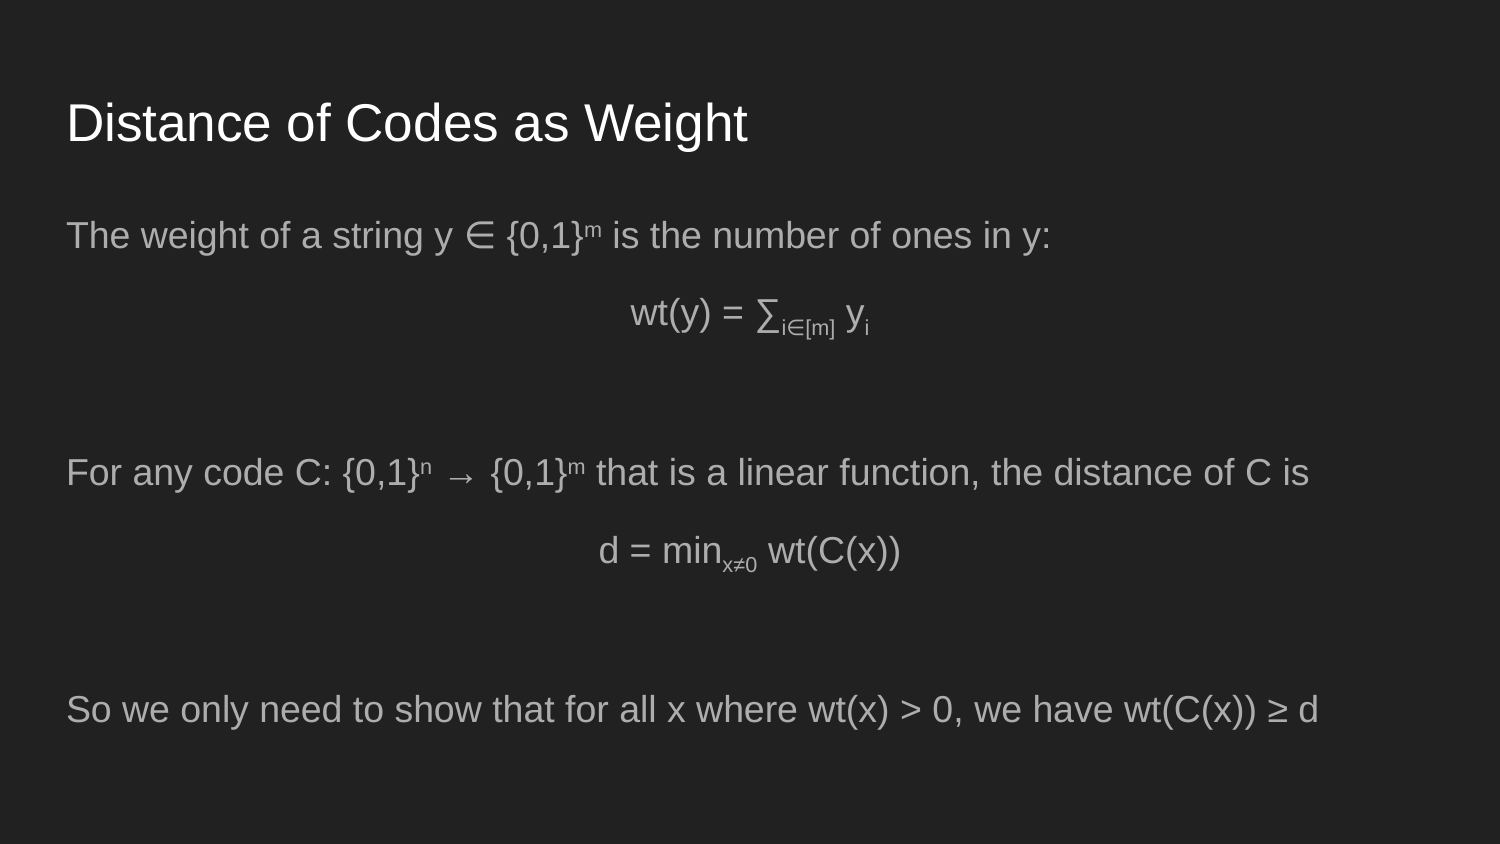

# Distance of Codes as Weight
The weight of a string y ∈ {0,1}m is the number of ones in y:
wt(y) = ∑i∈[m] yi
For any code C: {0,1}n → {0,1}m that is a linear function, the distance of C is
d = minx≠0 wt(C(x))
So we only need to show that for all x where wt(x) > 0, we have wt(C(x)) ≥ d